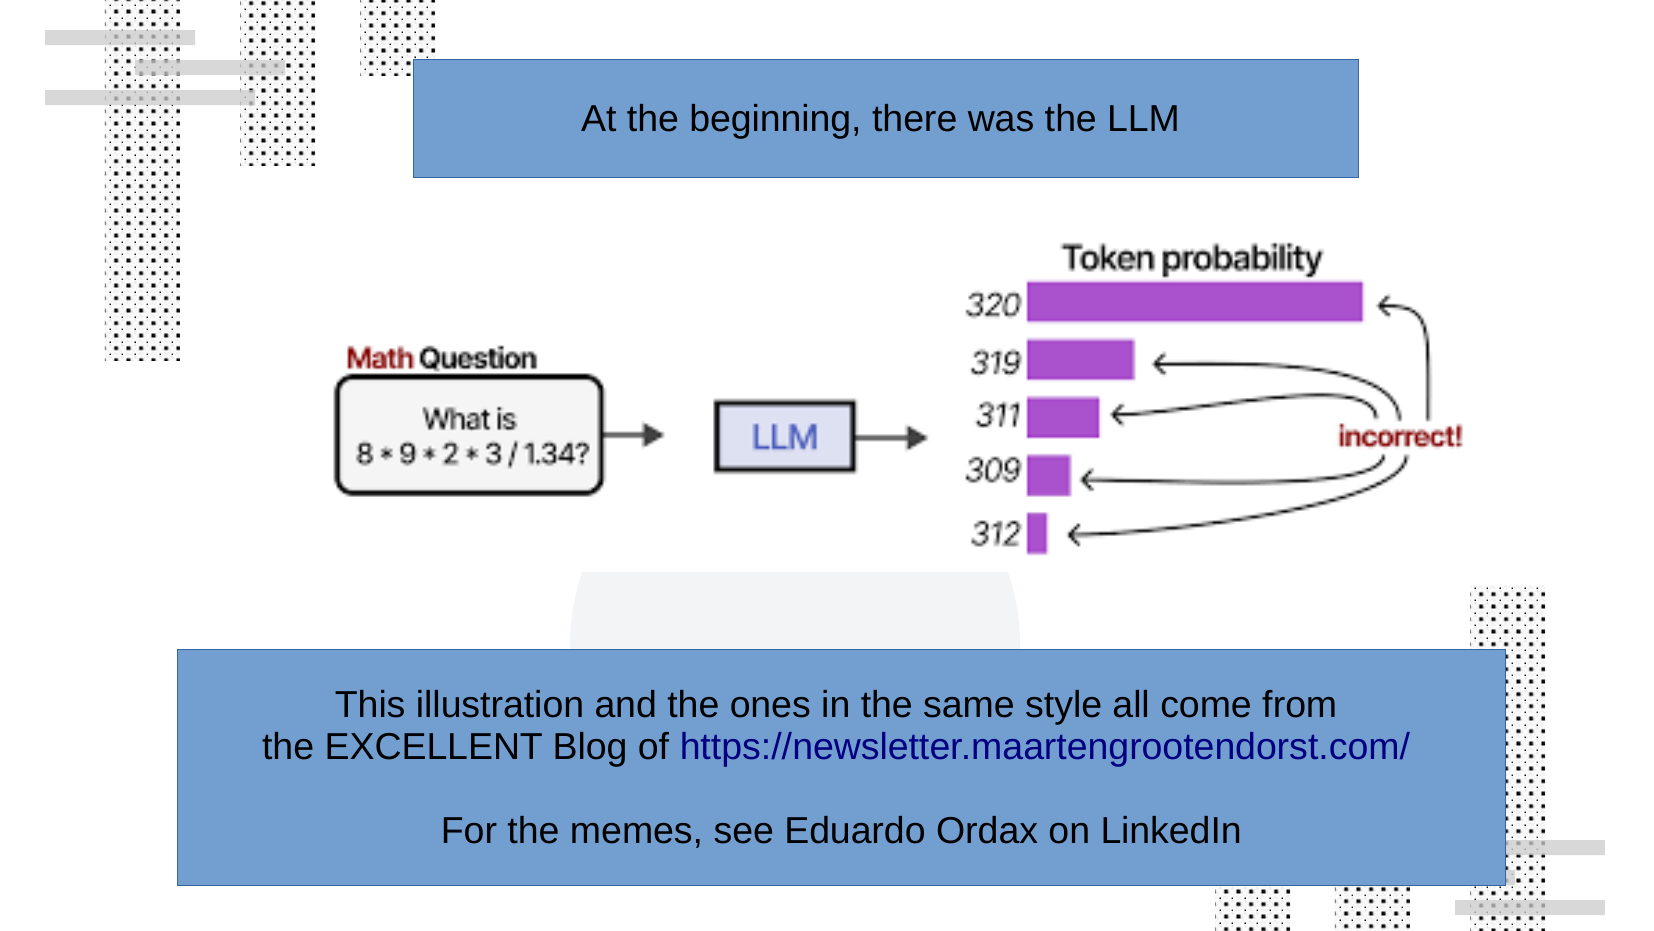

At the beginning, there was the LLM
This illustration and the ones in the same style all come from
the EXCELLENT Blog of https://newsletter.maartengrootendorst.com/
For the memes, see Eduardo Ordax on LinkedIn